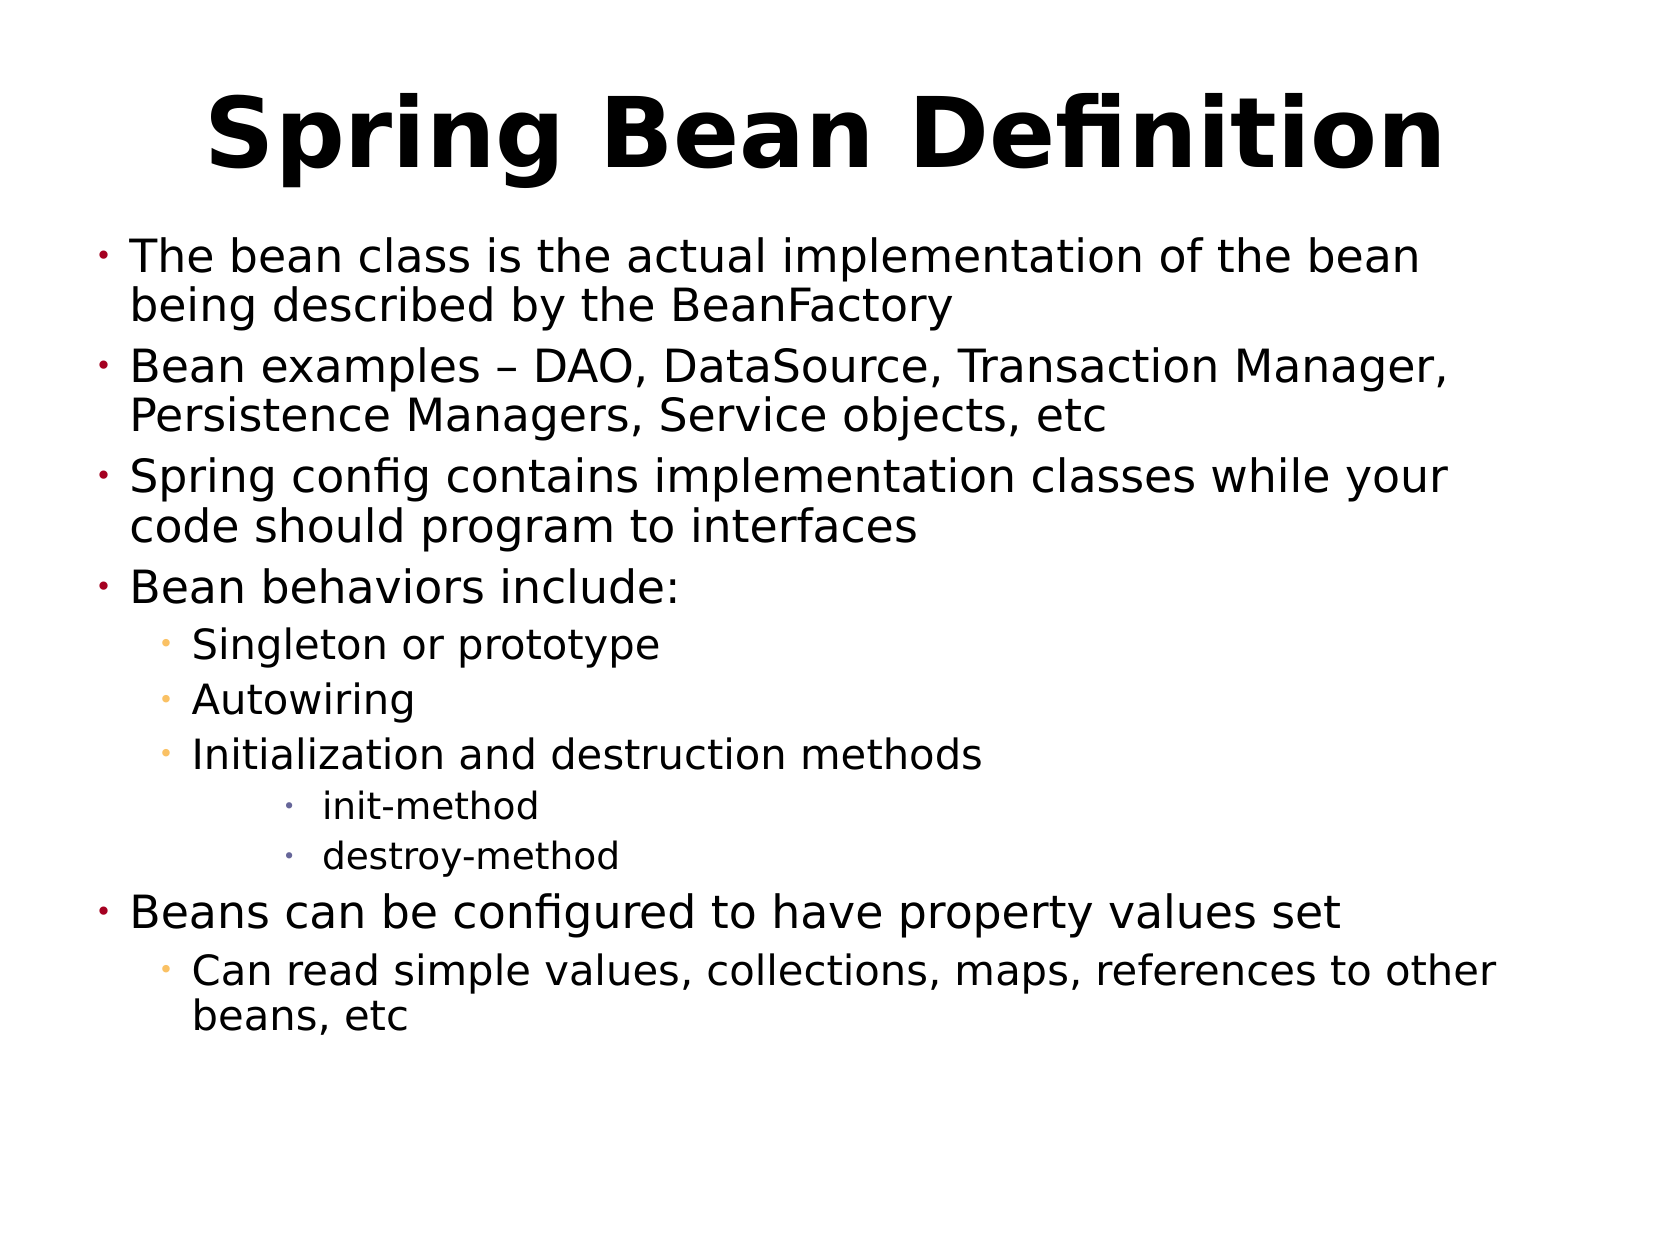

# Spring Bean Definition
The bean class is the actual implementation of the bean being described by the BeanFactory
Bean examples – DAO, DataSource, Transaction Manager, Persistence Managers, Service objects, etc
Spring config contains implementation classes while your code should program to interfaces
Bean behaviors include:
Singleton or prototype
Autowiring
Initialization and destruction methods
init-method
destroy-method
Beans can be configured to have property values set
Can read simple values, collections, maps, references to other beans, etc